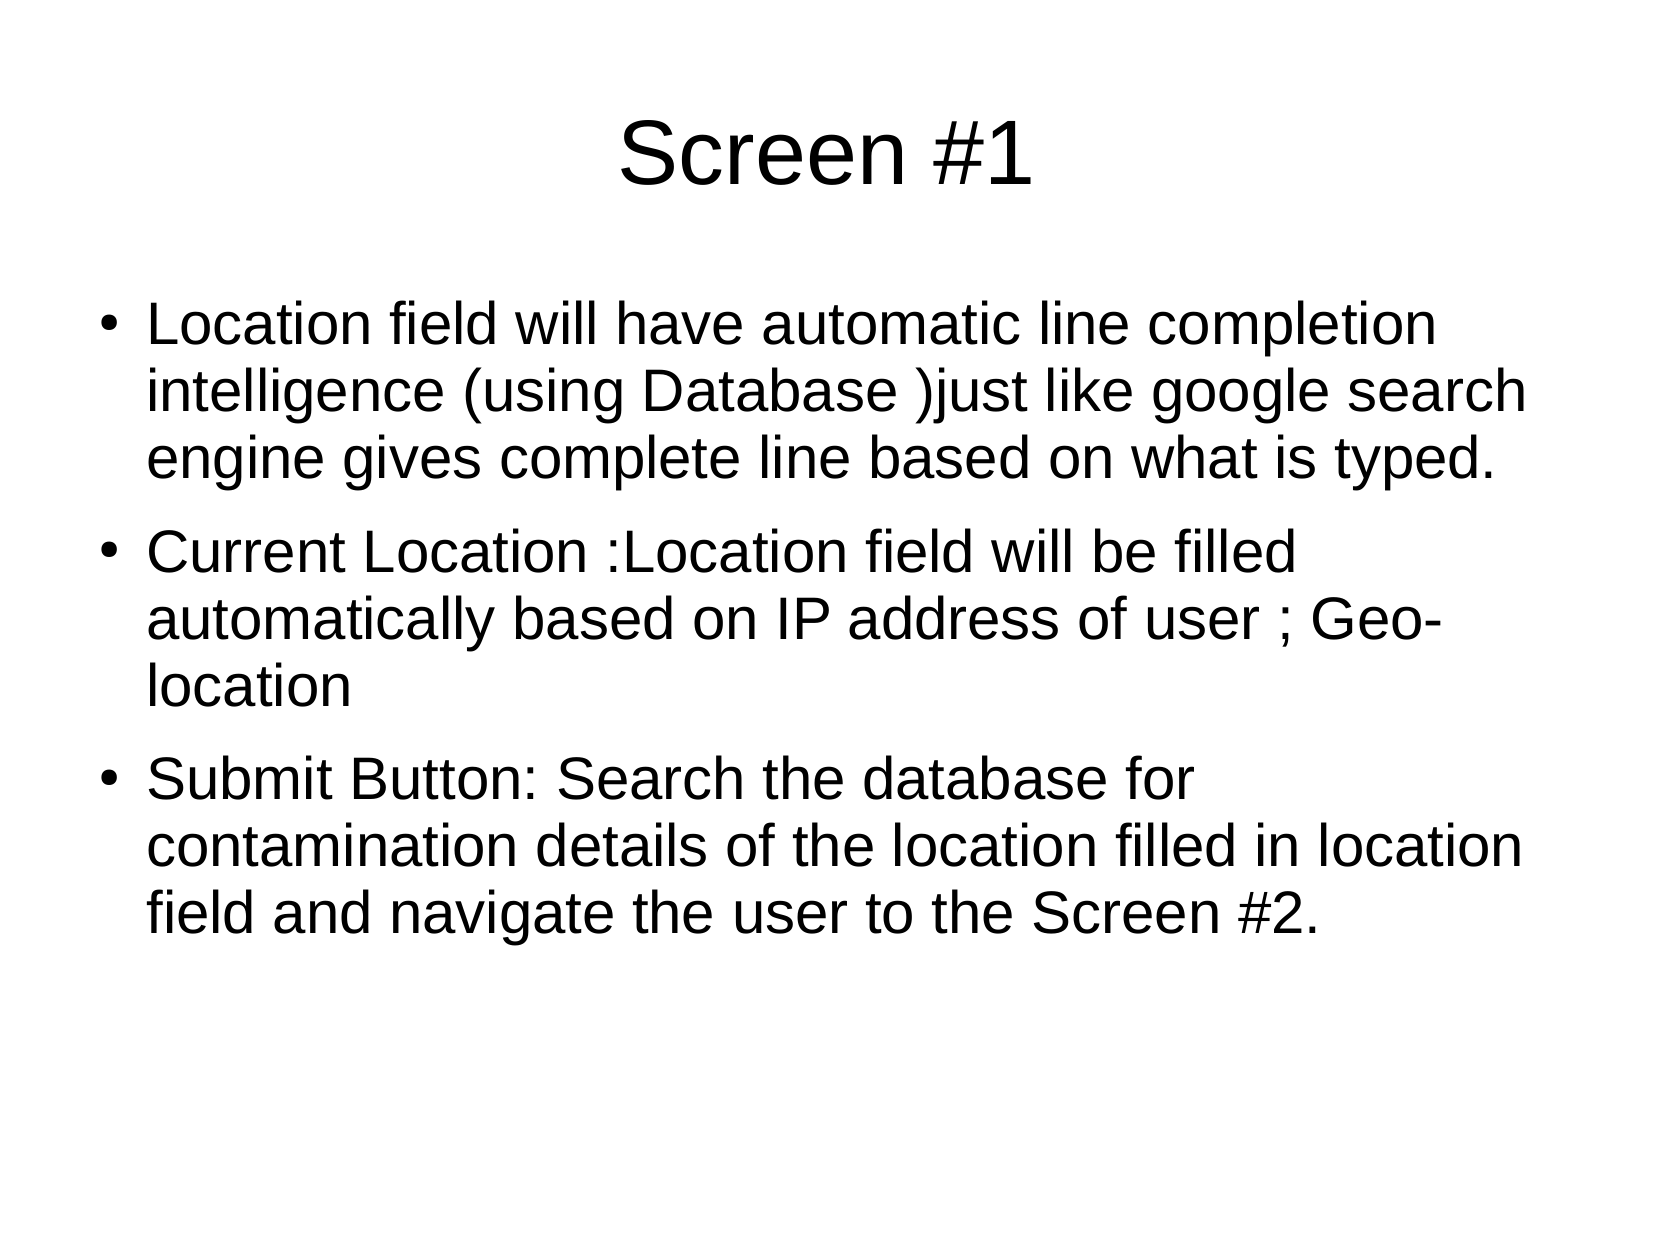

# Screen #1
Location field will have automatic line completion intelligence (using Database )just like google search engine gives complete line based on what is typed.
Current Location :Location field will be filled automatically based on IP address of user ; Geo-location
Submit Button: Search the database for contamination details of the location filled in location field and navigate the user to the Screen #2.